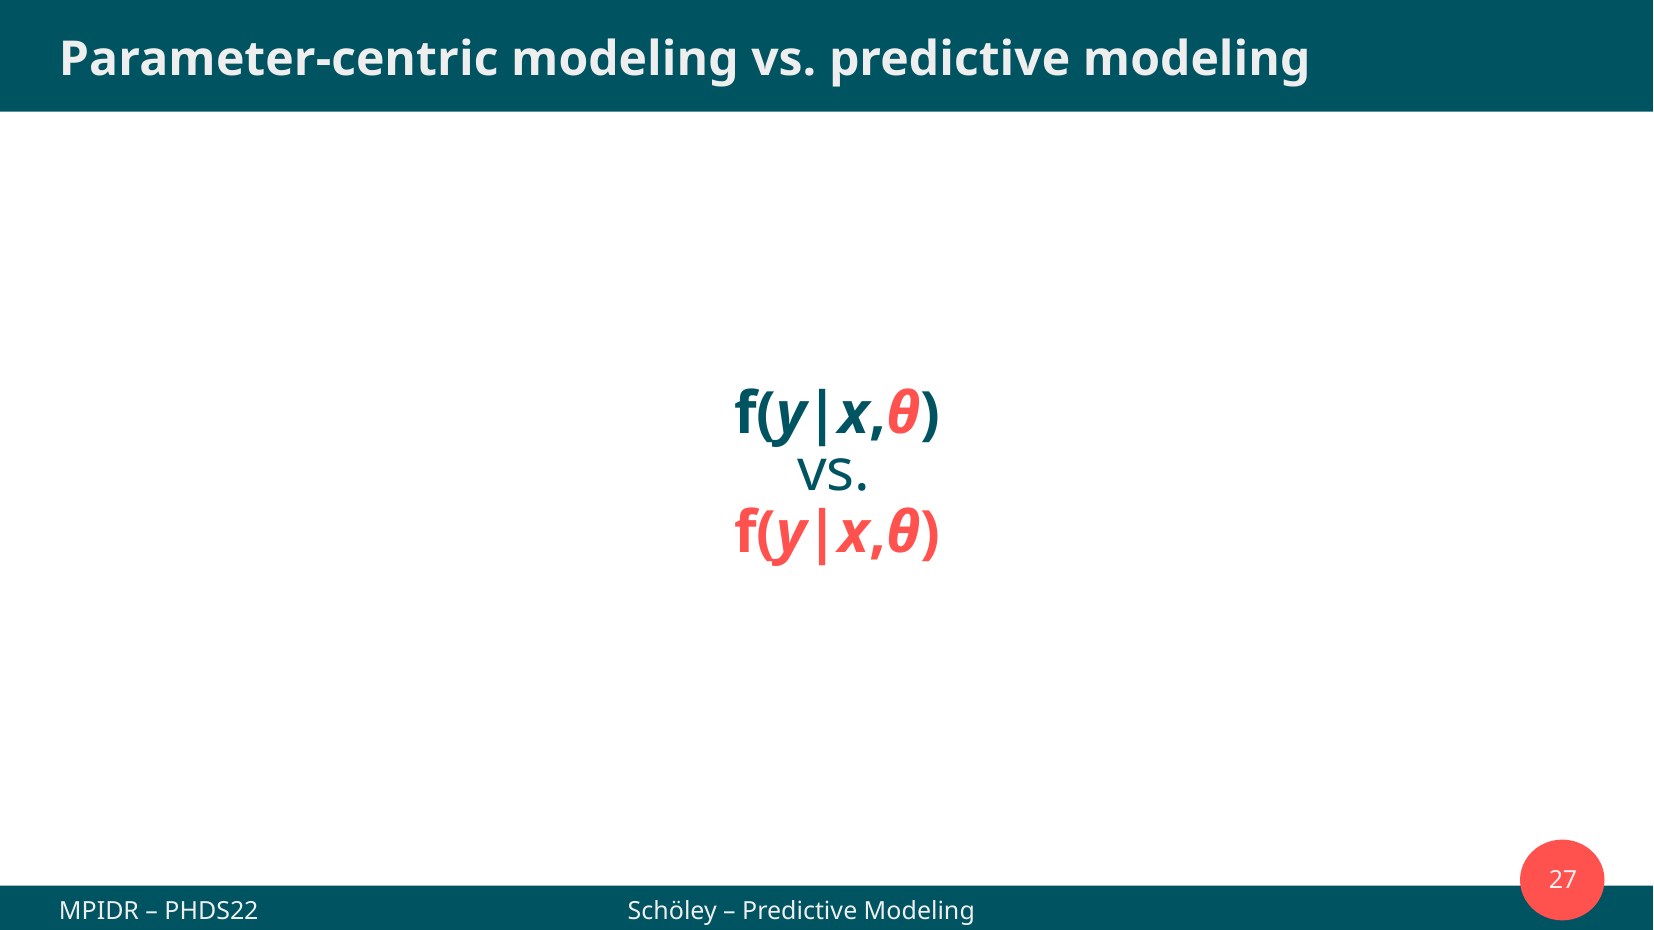

# Parameter-centric modeling vs. predictive modeling
f(y|x,θ)
vs.
f(y|x,θ)
27
MPIDR – PHDS22
Schöley – Predictive Modeling